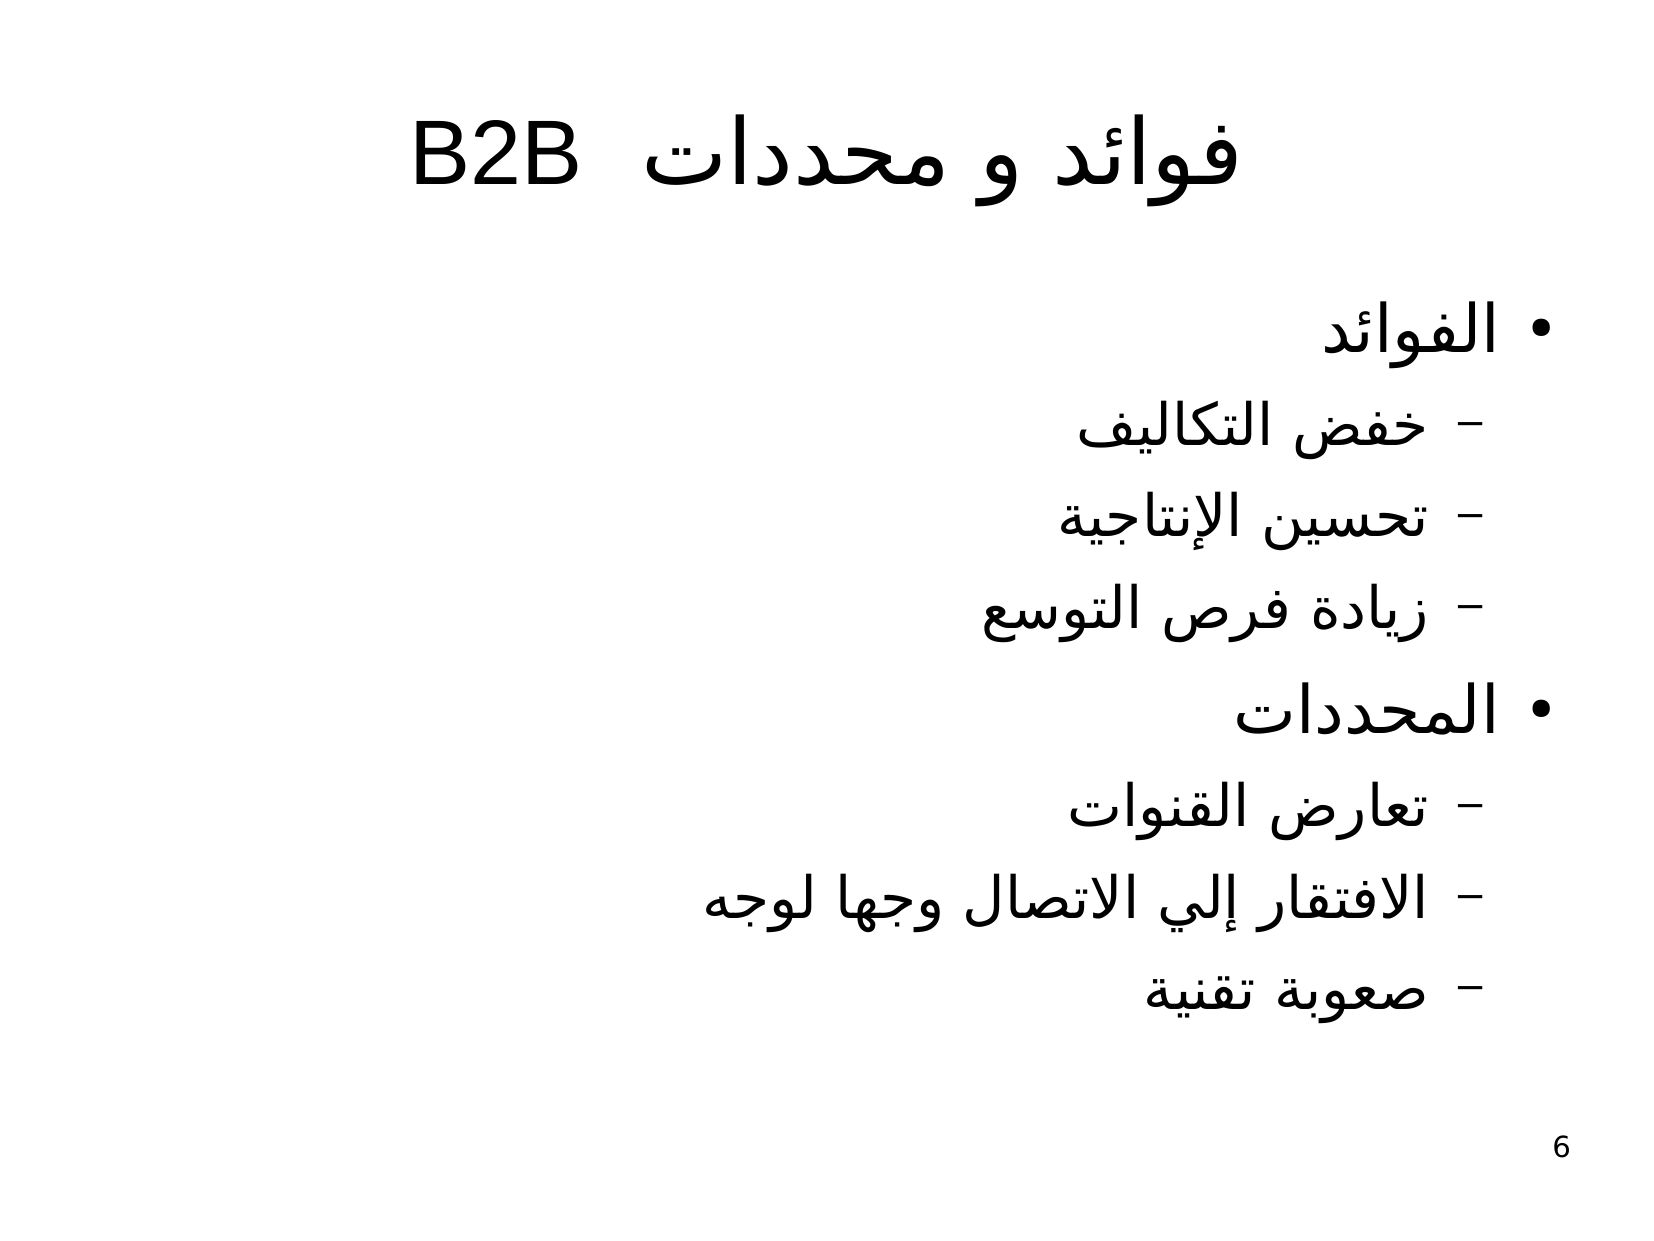

# فوائد و محددات B2B
الفوائد
خفض التكاليف
تحسين الإنتاجية
زيادة فرص التوسع
المحددات
تعارض القنوات
الافتقار إلي الاتصال وجها لوجه
صعوبة تقنية
6